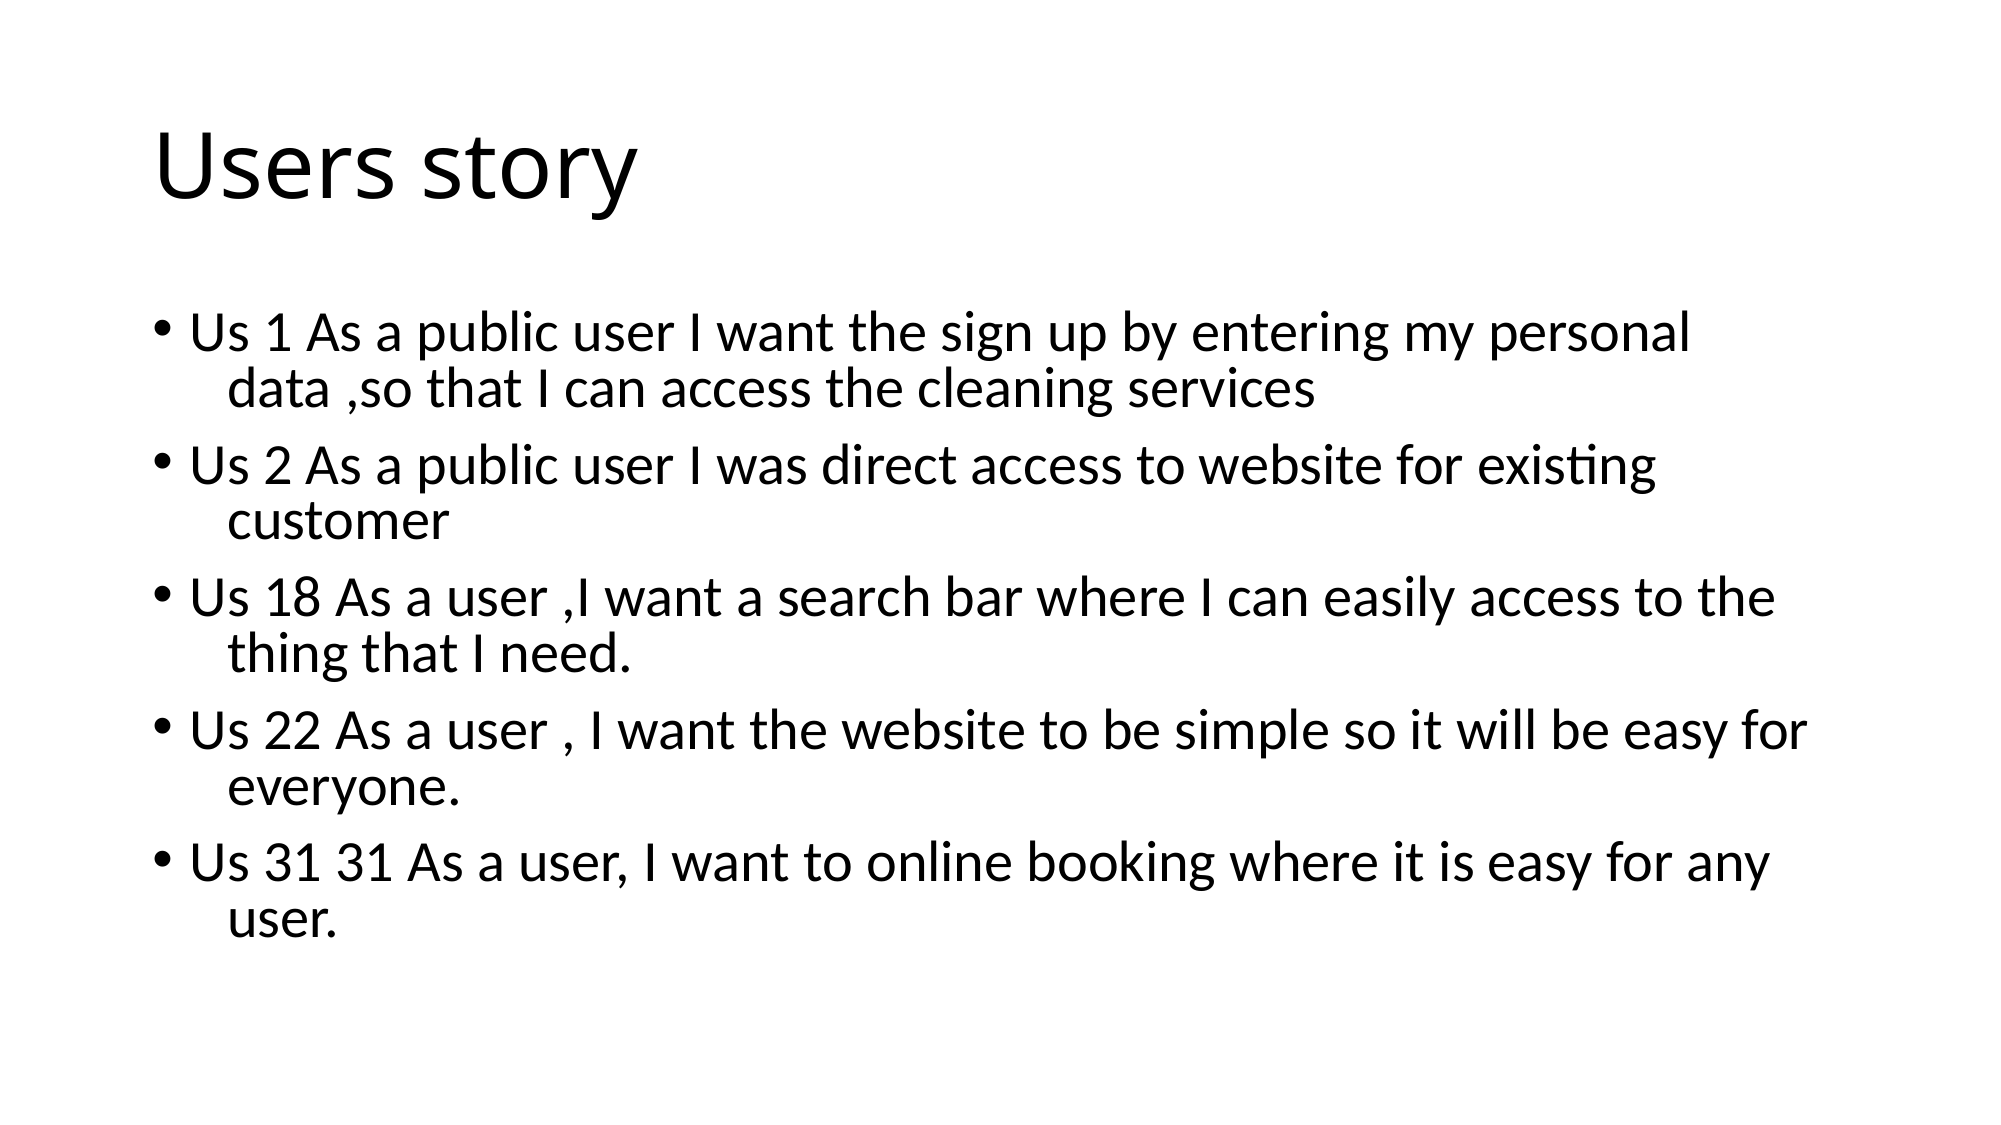

# Users story
Us 1 As a public user I want the sign up by entering my personal data ,so that I can access the cleaning services
Us 2 As a public user I was direct access to website for existing customer
Us 18 As a user ,I want a search bar where I can easily access to the thing that I need.
Us 22 As a user , I want the website to be simple so it will be easy for everyone.
Us 31 31 As a user, I want to online booking where it is easy for any user.